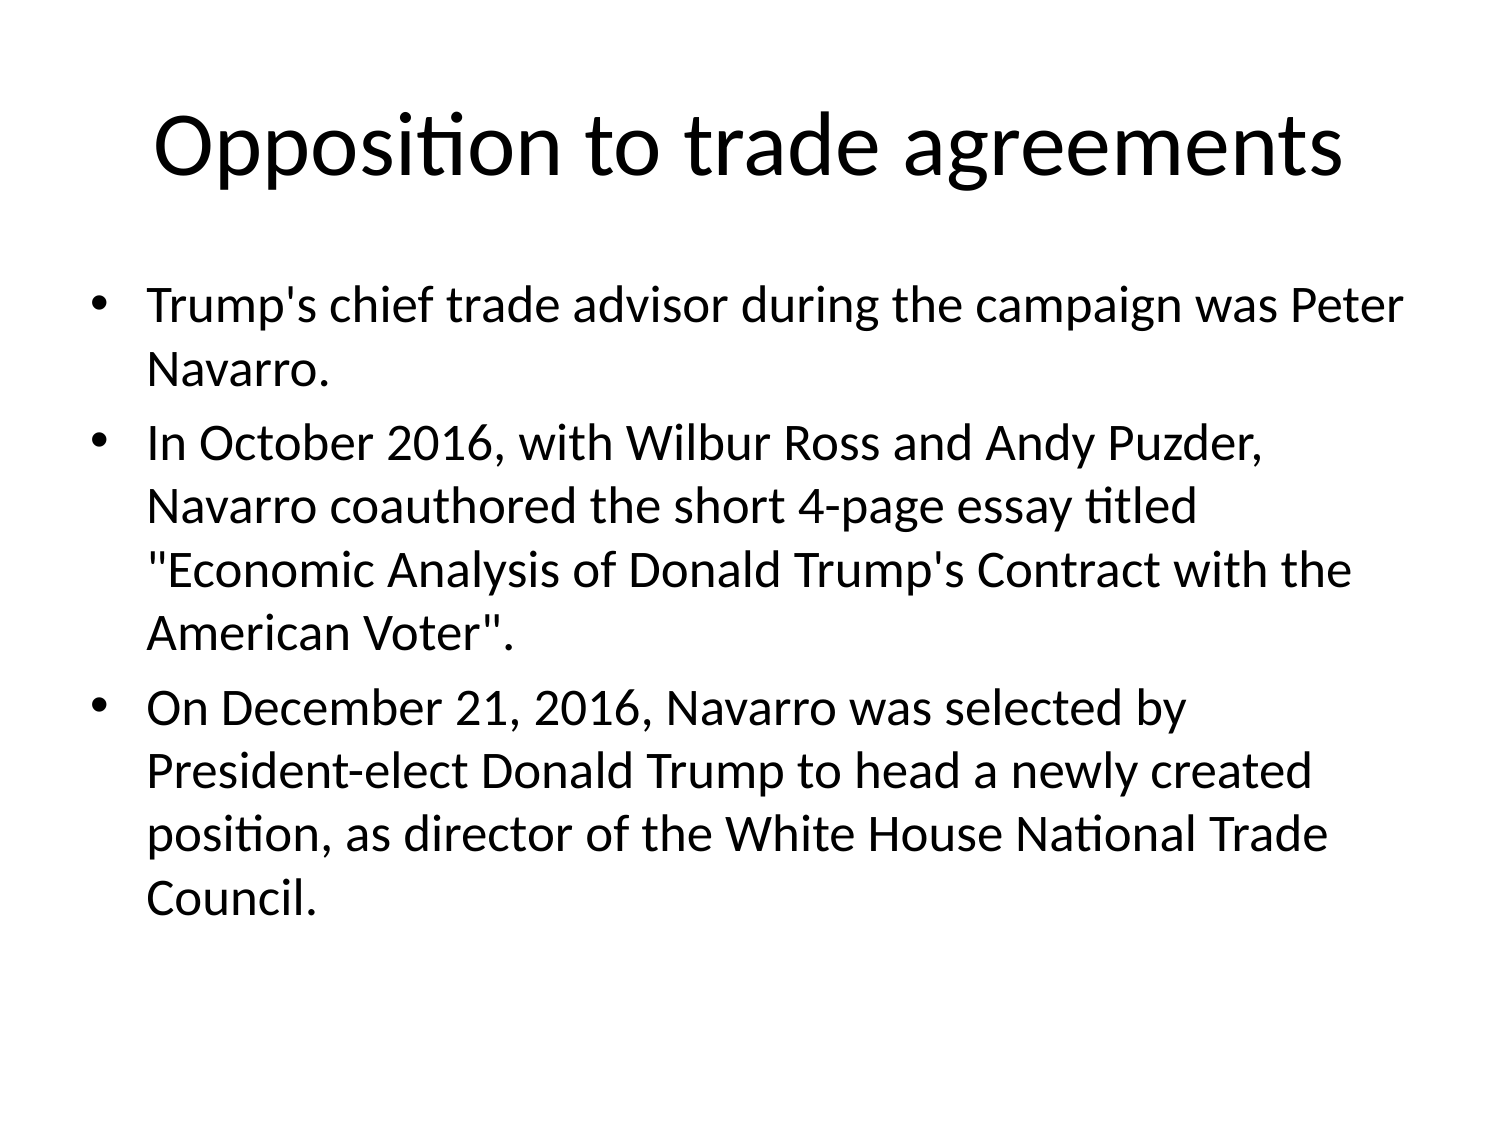

# Opposition to trade agreements
Trump's chief trade advisor during the campaign was Peter Navarro.
In October 2016, with Wilbur Ross and Andy Puzder, Navarro coauthored the short 4-page essay titled "Economic Analysis of Donald Trump's Contract with the American Voter".
On December 21, 2016, Navarro was selected by President-elect Donald Trump to head a newly created position, as director of the White House National Trade Council.